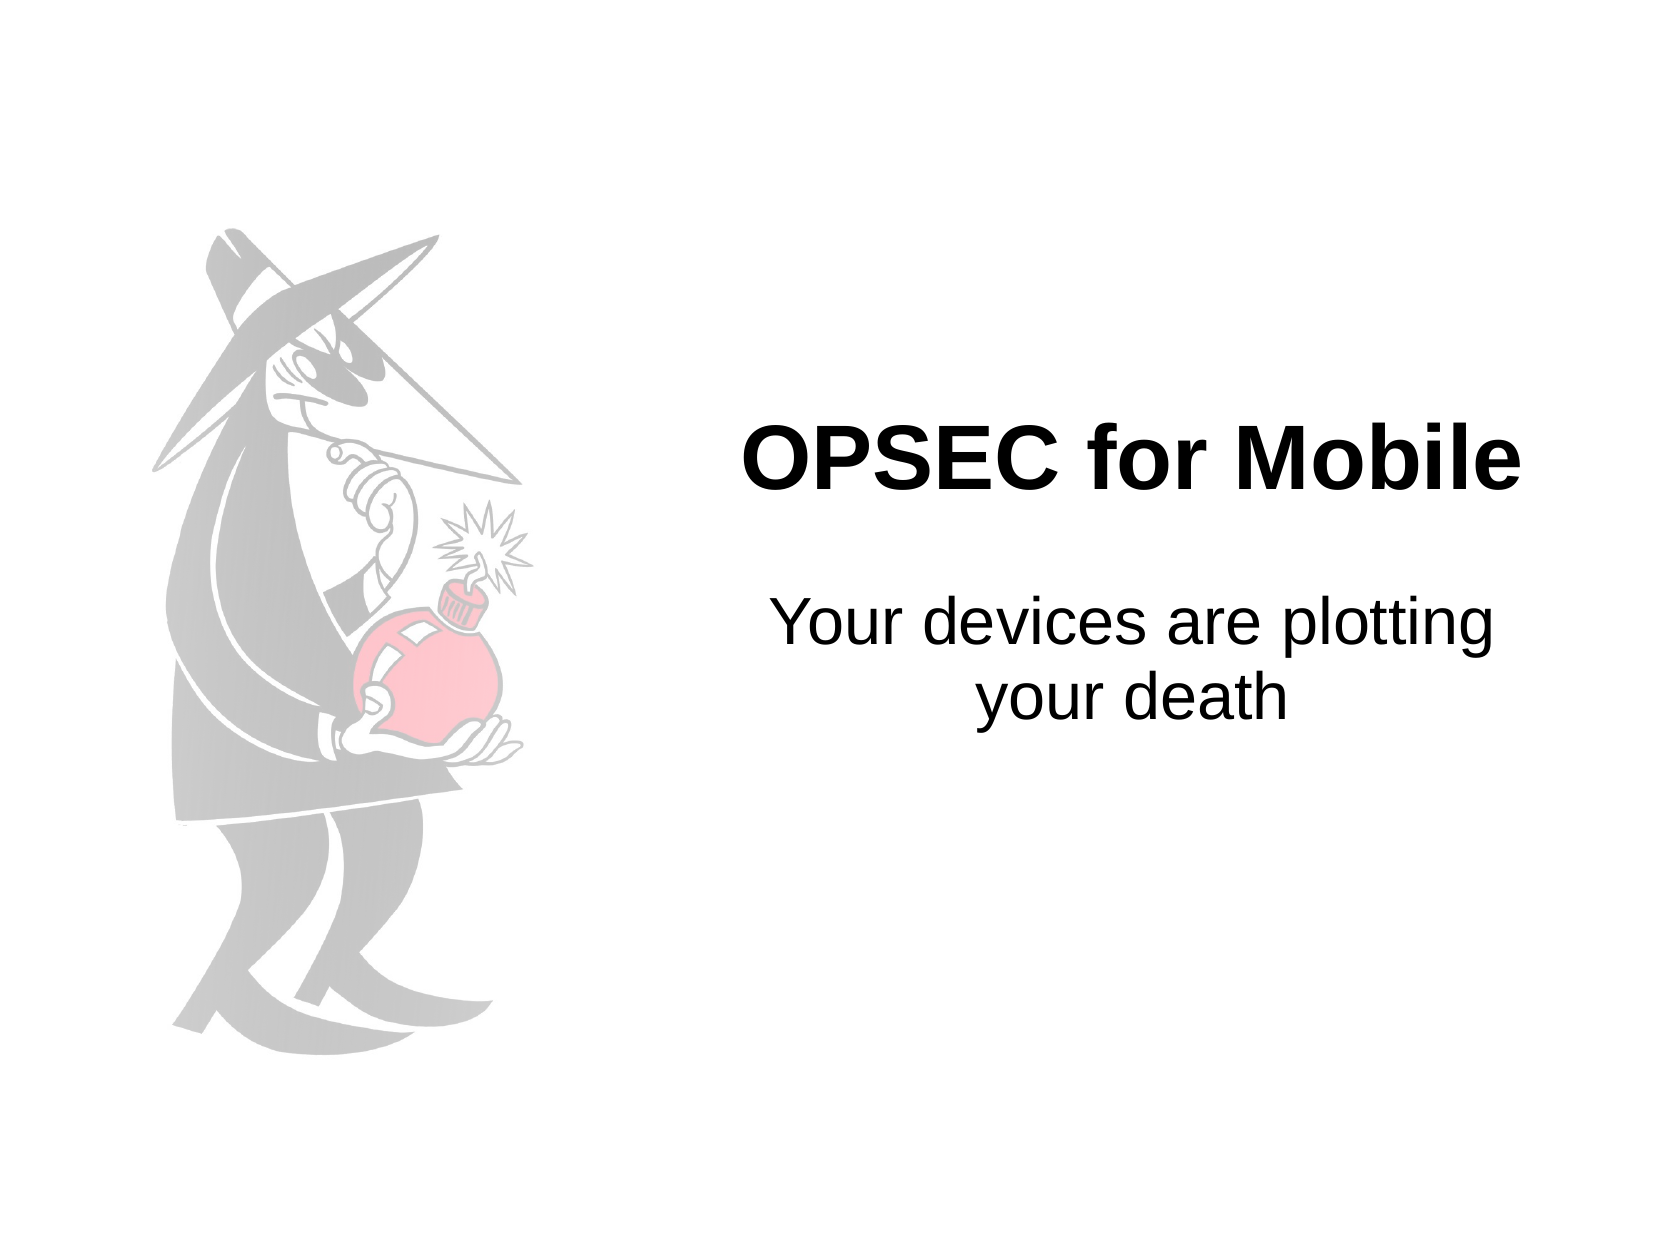

# OPSEC for Mobile Your devices are plotting your death